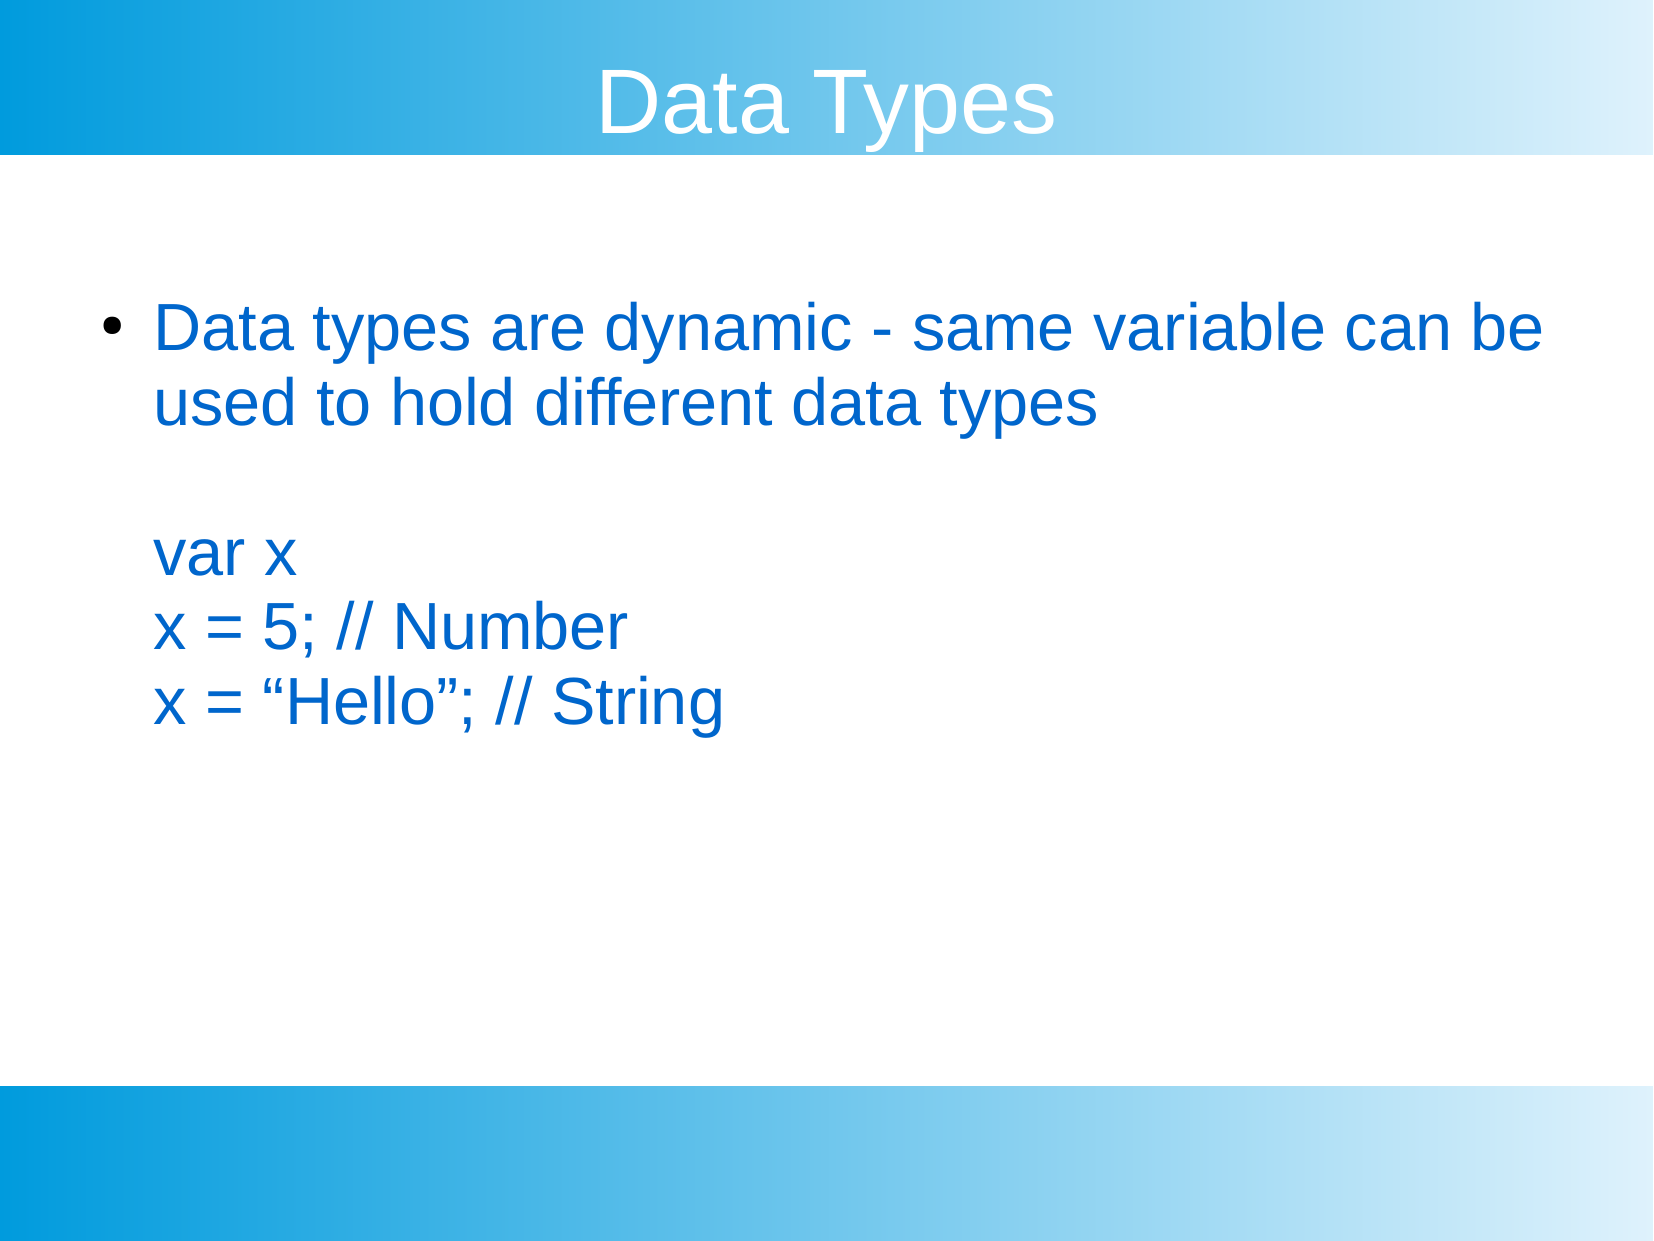

# Data Types
Data types are dynamic - same variable can be used to hold different data types
var x
x = 5; // Number
x = “Hello”; // String